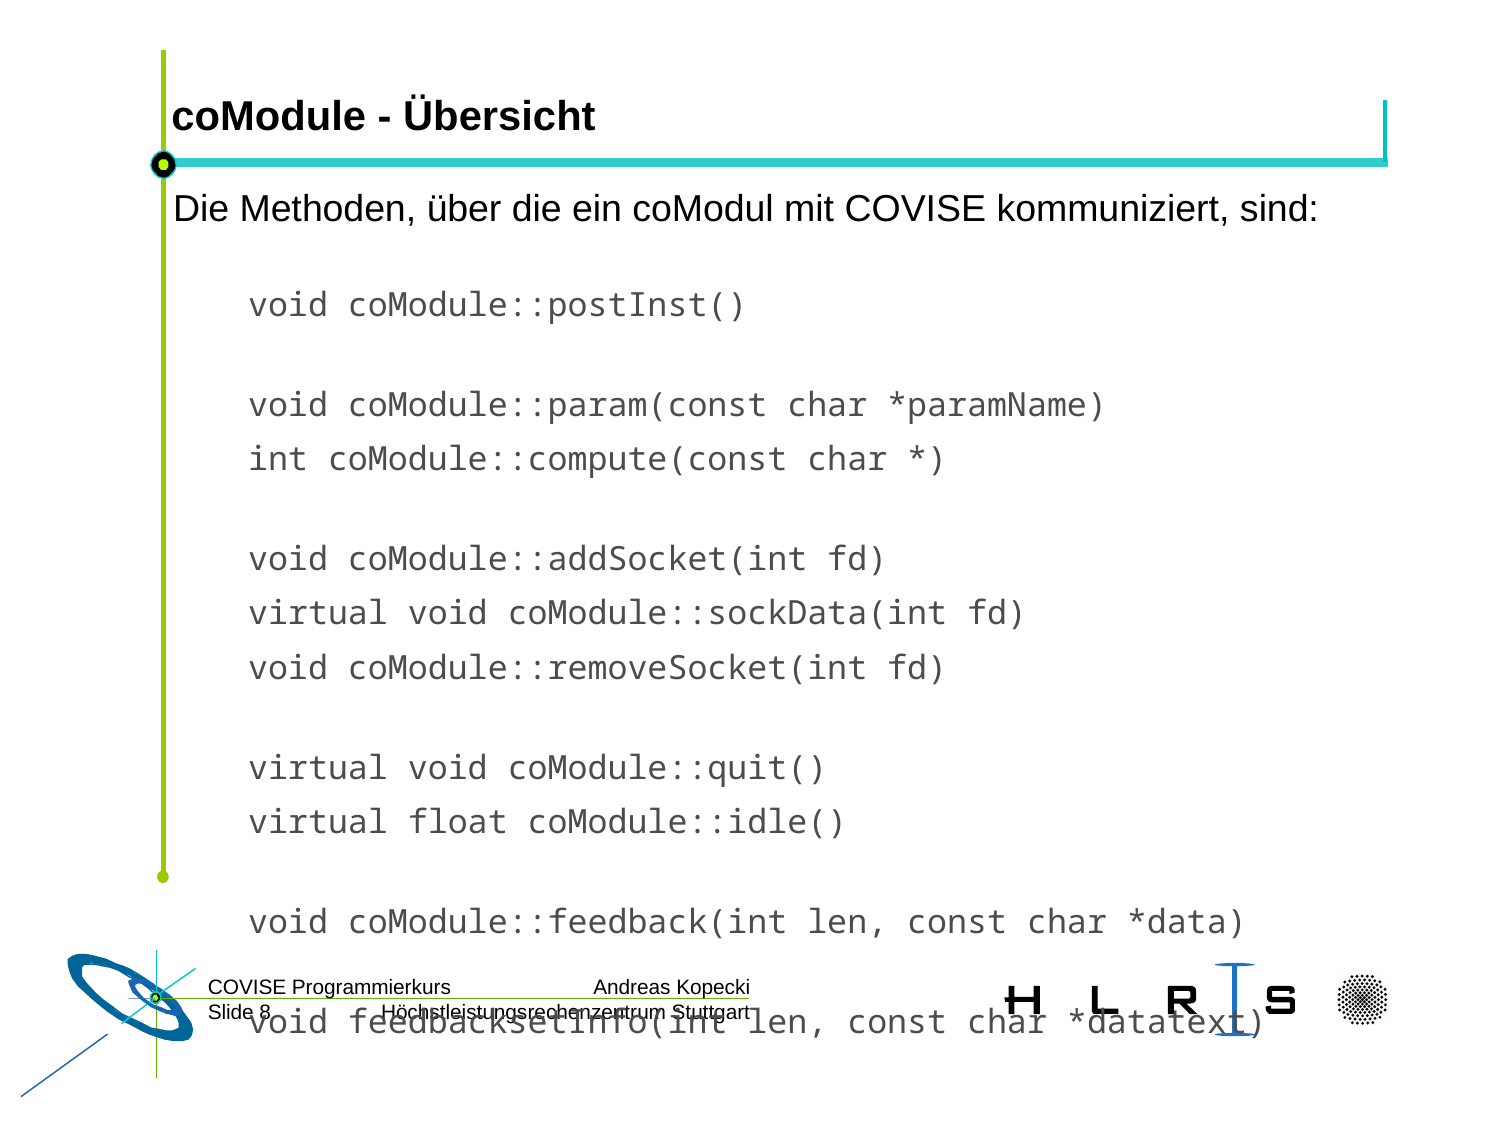

# coModule - Übersicht
Die Methoden, über die ein coModul mit COVISE kommuniziert, sind:
void coModule::postInst()
void coModule::param(const char *paramName)
int coModule::compute(const char *)
void coModule::addSocket(int fd)
virtual void coModule::sockData(int fd)
void coModule::removeSocket(int fd)
virtual void coModule::quit()
virtual float coModule::idle()
void coModule::feedback(int len, const char *data)
void feedbacksetInfo(int len, const char *datatext)
COVISE Programmierkurs
8